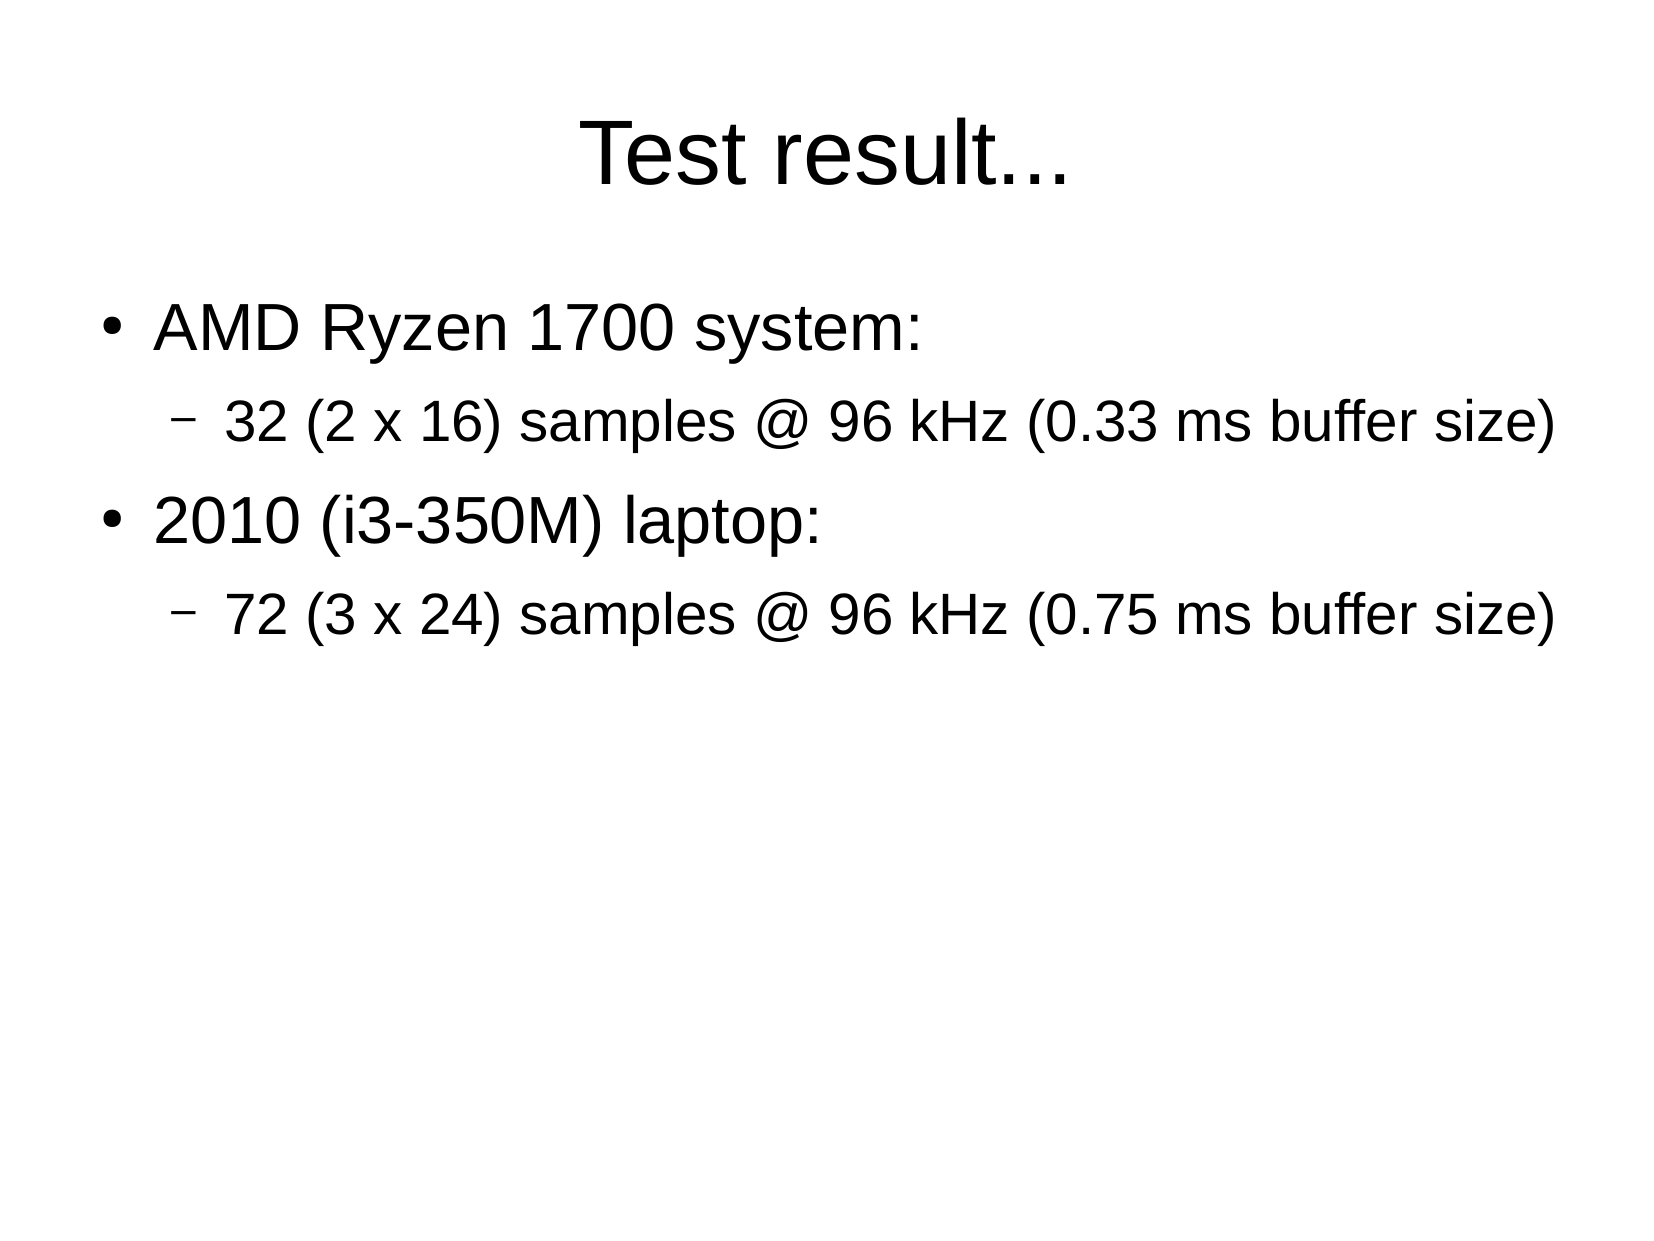

# Test result...
AMD Ryzen 1700 system:
32 (2 x 16) samples @ 96 kHz (0.33 ms buffer size)
2010 (i3-350M) laptop:
72 (3 x 24) samples @ 96 kHz (0.75 ms buffer size)